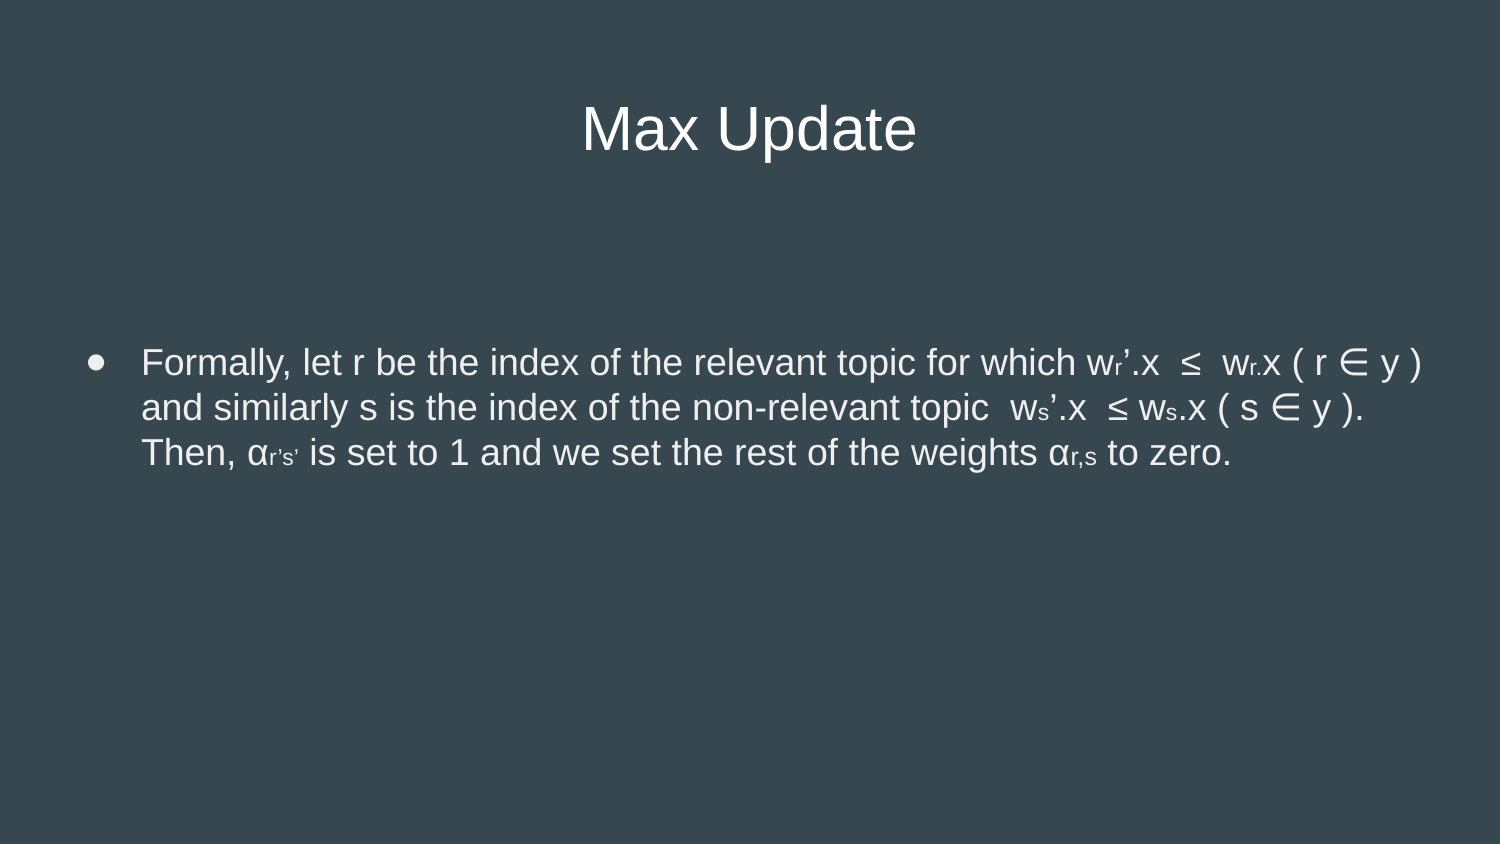

# Max Update
Formally, let r be the index of the relevant topic for which wr’.x ≤ wr.x ( r ∈ y ) and similarly s is the index of the non-relevant topic ws’.x ≤ ws.x ( s ∈ y ). Then, αr’s’ is set to 1 and we set the rest of the weights αr,s to zero.